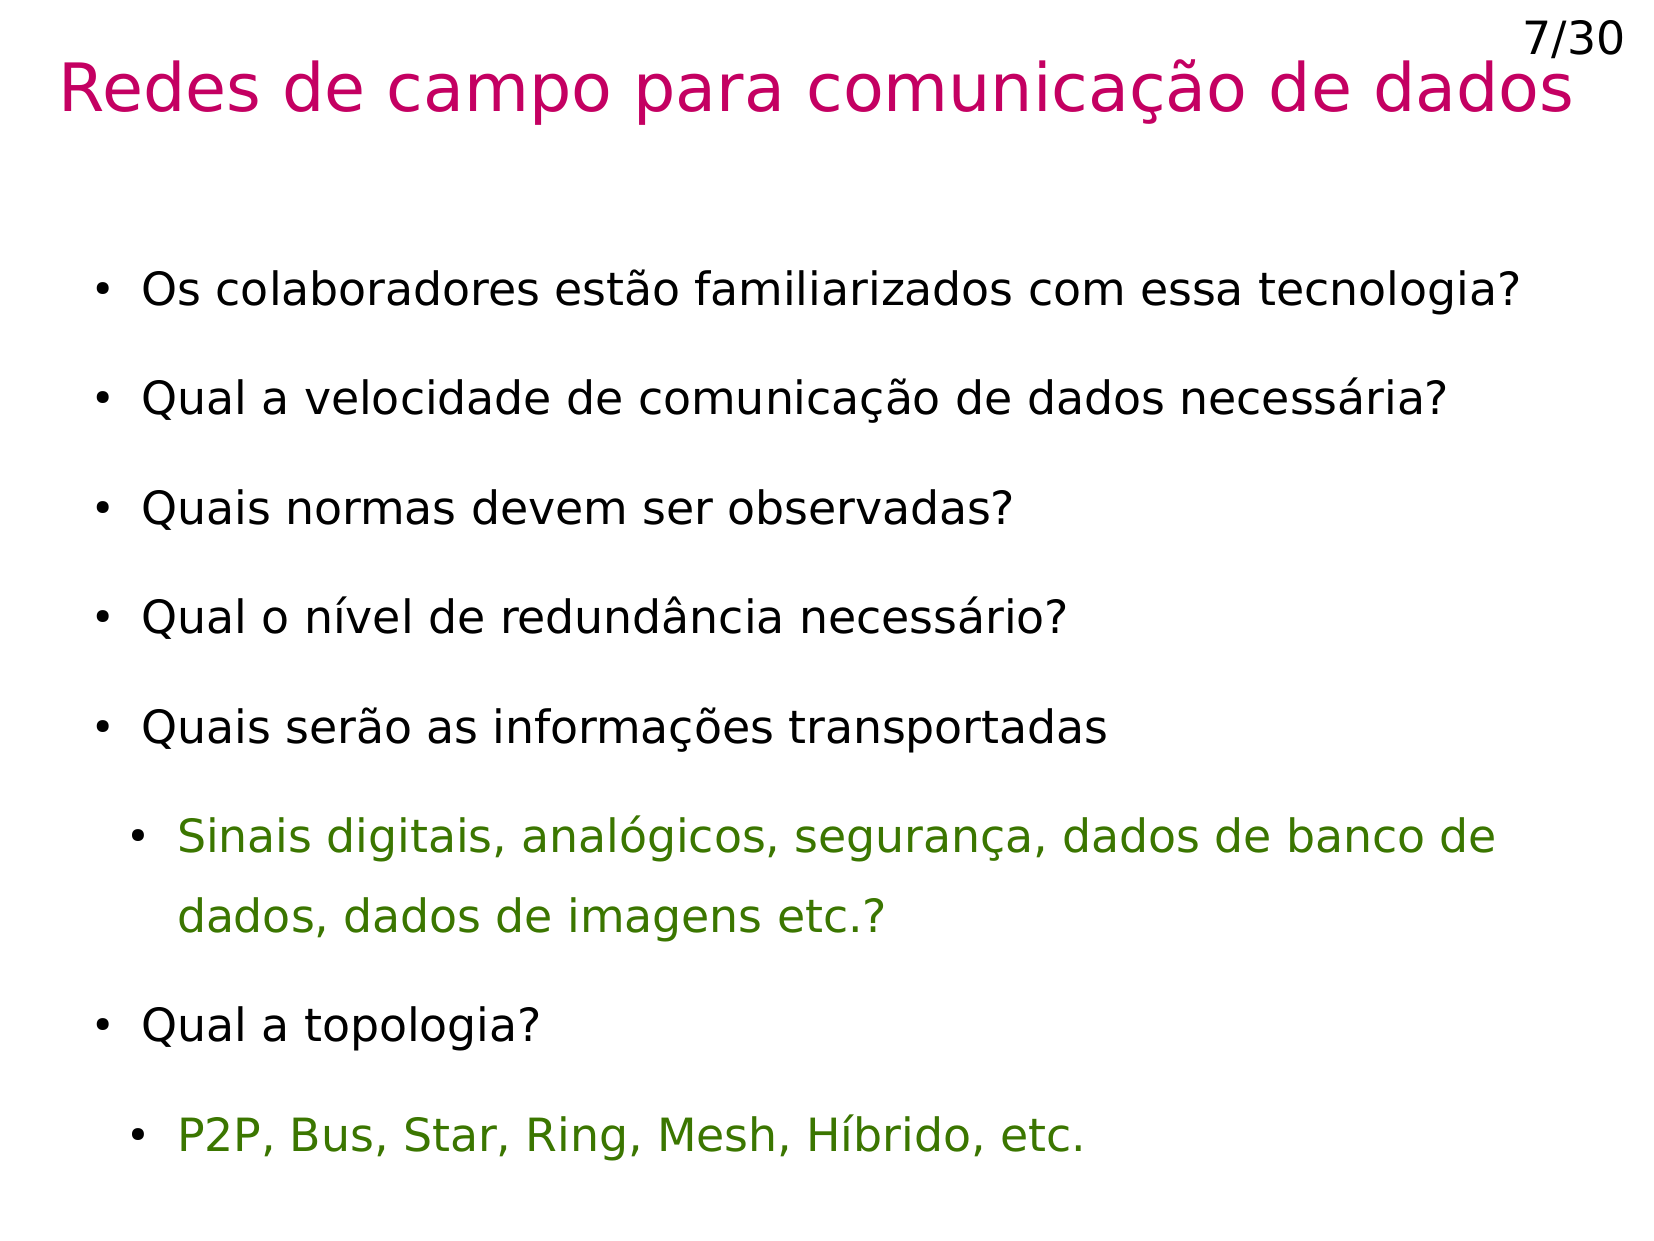

7
# Redes de campo para comunicação de dados
Os colaboradores estão familiarizados com essa tecnologia?
Qual a velocidade de comunicação de dados necessária?
Quais normas devem ser observadas?
Qual o nível de redundância necessário?
Quais serão as informações transportadas
Sinais digitais, analógicos, segurança, dados de banco de dados, dados de imagens etc.?
Qual a topologia?
P2P, Bus, Star, Ring, Mesh, Híbrido, etc.